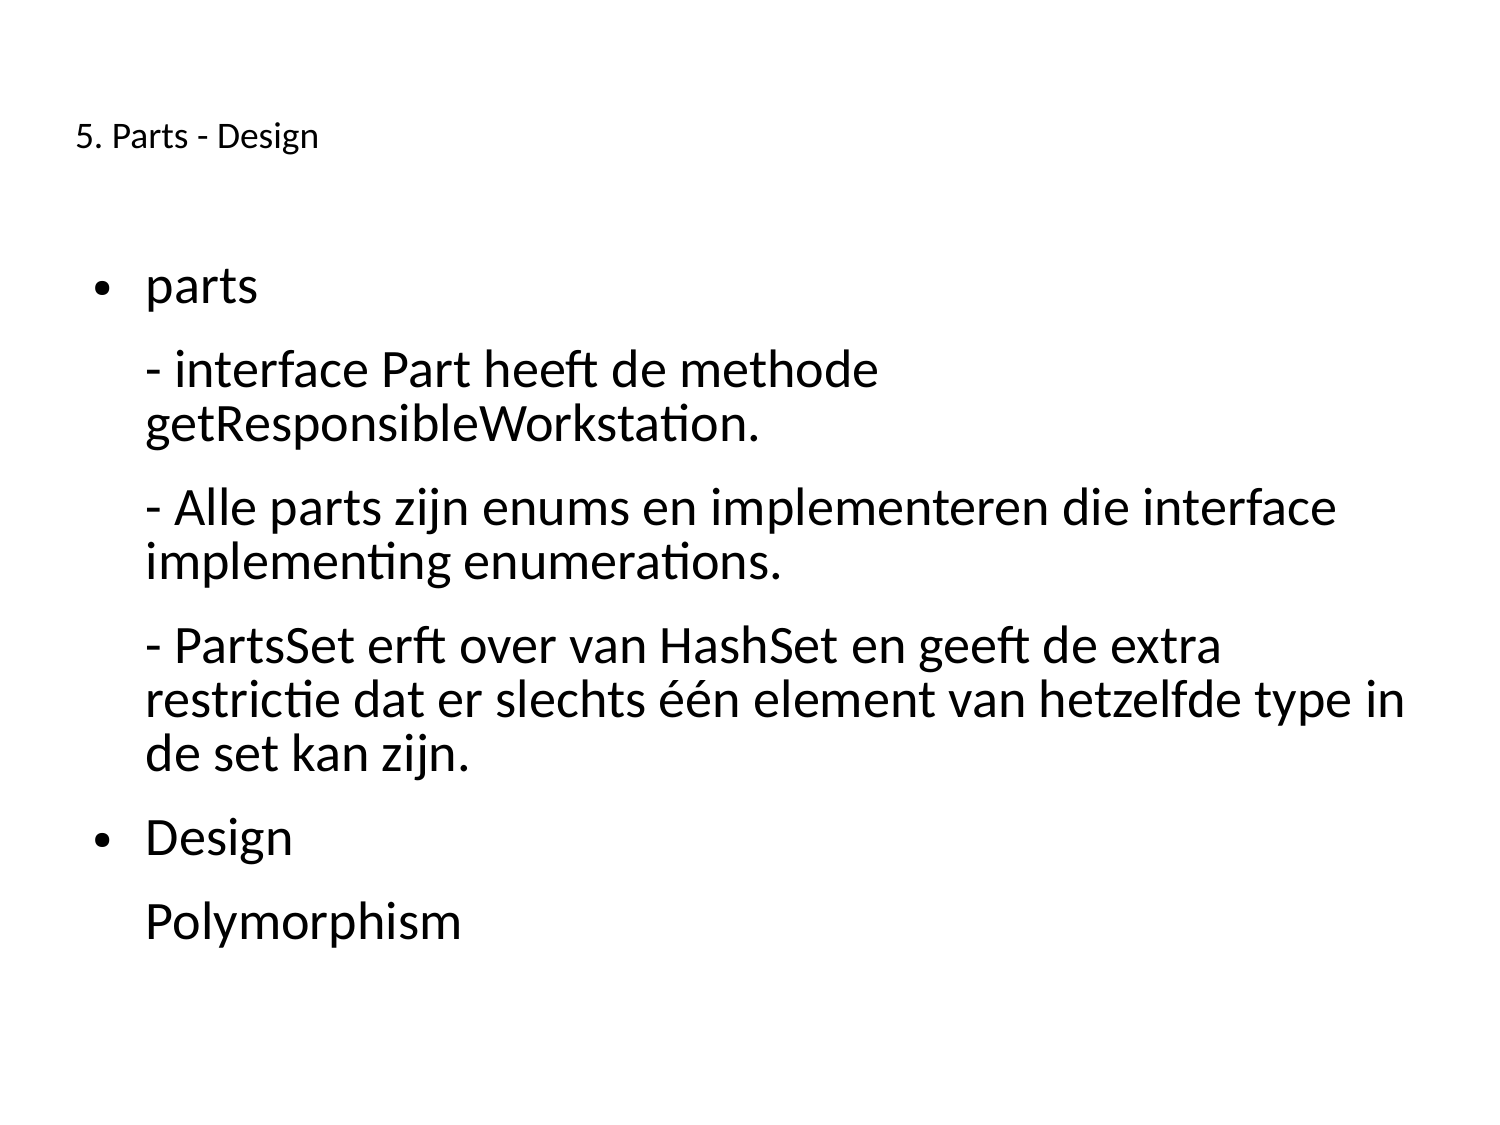

# 5. Parts - Design
parts
- interface Part heeft de methode getResponsibleWorkstation.
- Alle parts zijn enums en implementeren die interface implementing enumerations.
- PartsSet erft over van HashSet en geeft de extra restrictie dat er slechts één element van hetzelfde type in de set kan zijn.
Design
Polymorphism